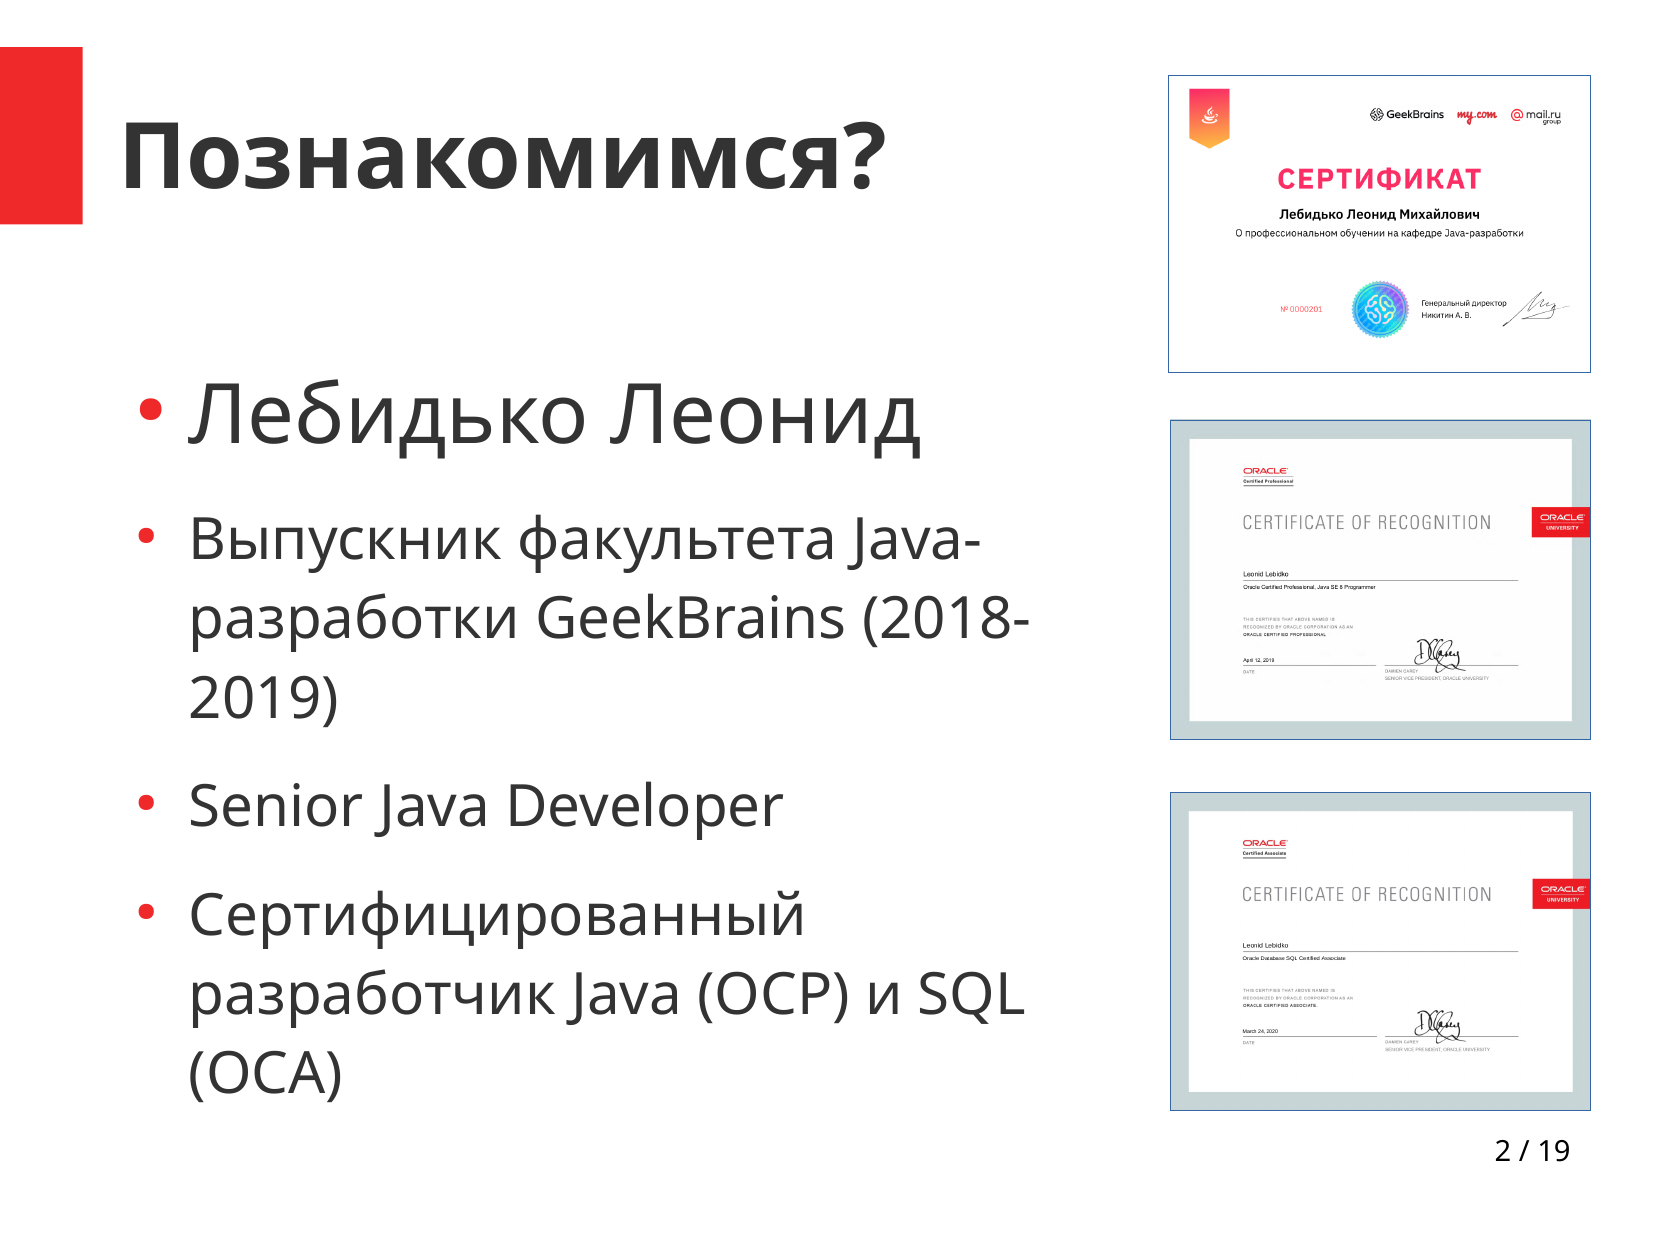

# Познакомимся?
Лебидько Леонид
Выпускник факультета Java-разработки GeekBrains (2018-2019)
Senior Java Developer
Сертифицированный разработчик Java (OCP) и SQL (OCA)
2